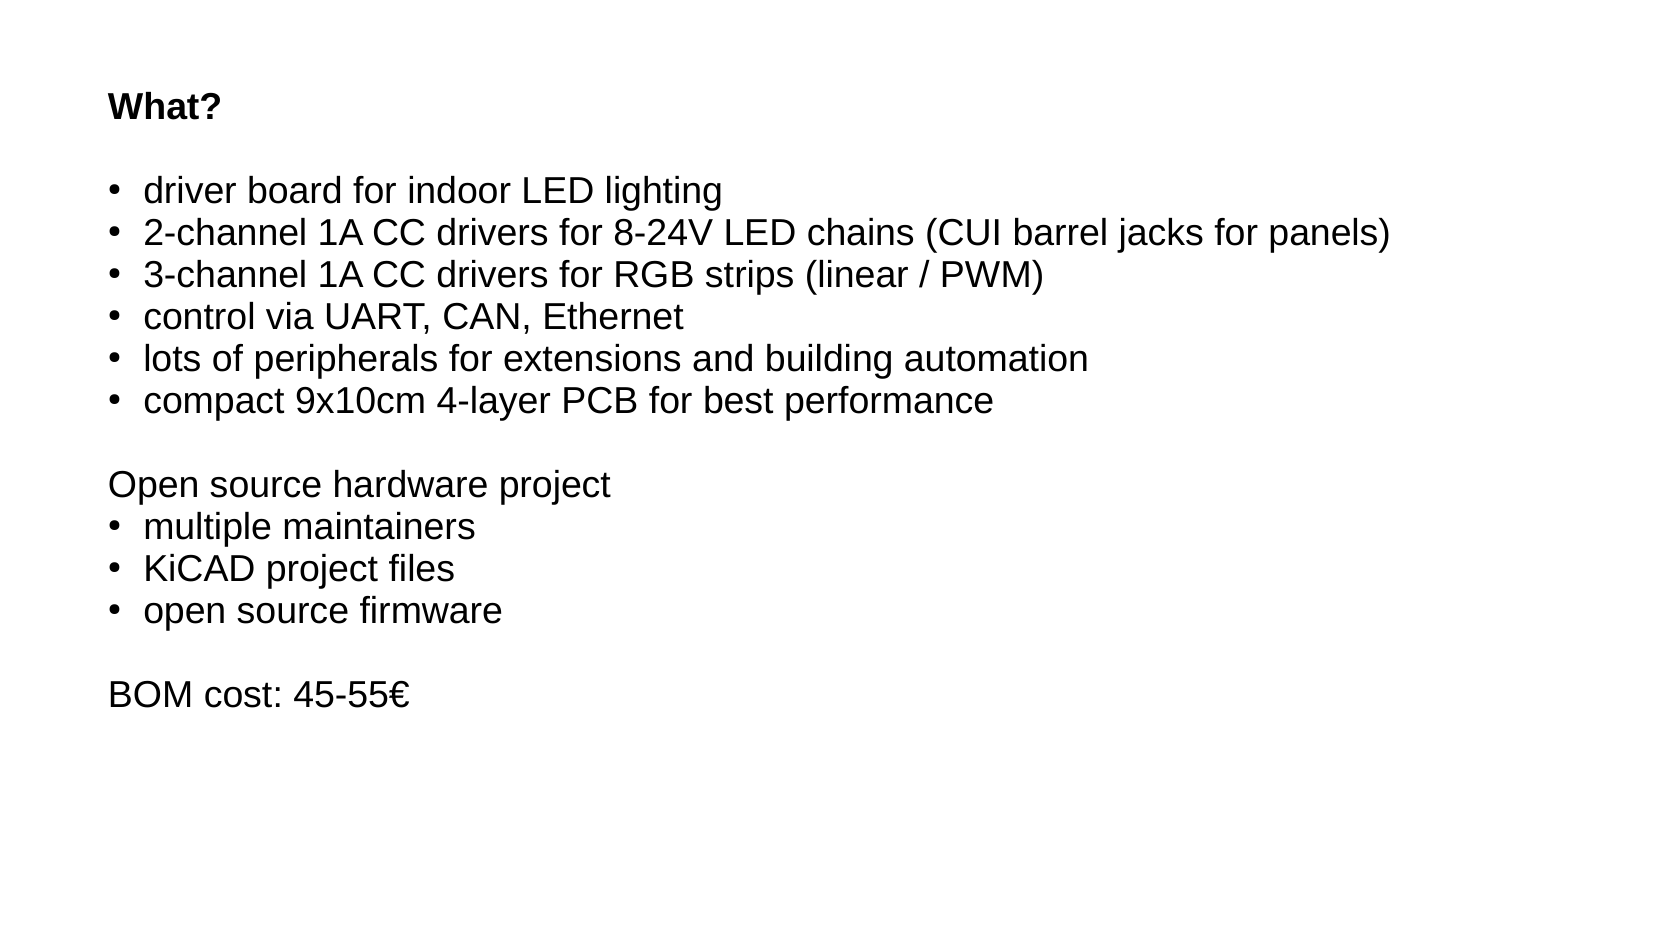

What?
driver board for indoor LED lighting
2-channel 1A CC drivers for 8-24V LED chains (CUI barrel jacks for panels)
3-channel 1A CC drivers for RGB strips (linear / PWM)
control via UART, CAN, Ethernet
lots of peripherals for extensions and building automation
compact 9x10cm 4-layer PCB for best performance
Open source hardware project
multiple maintainers
KiCAD project files
open source firmware
BOM cost: 45-55€